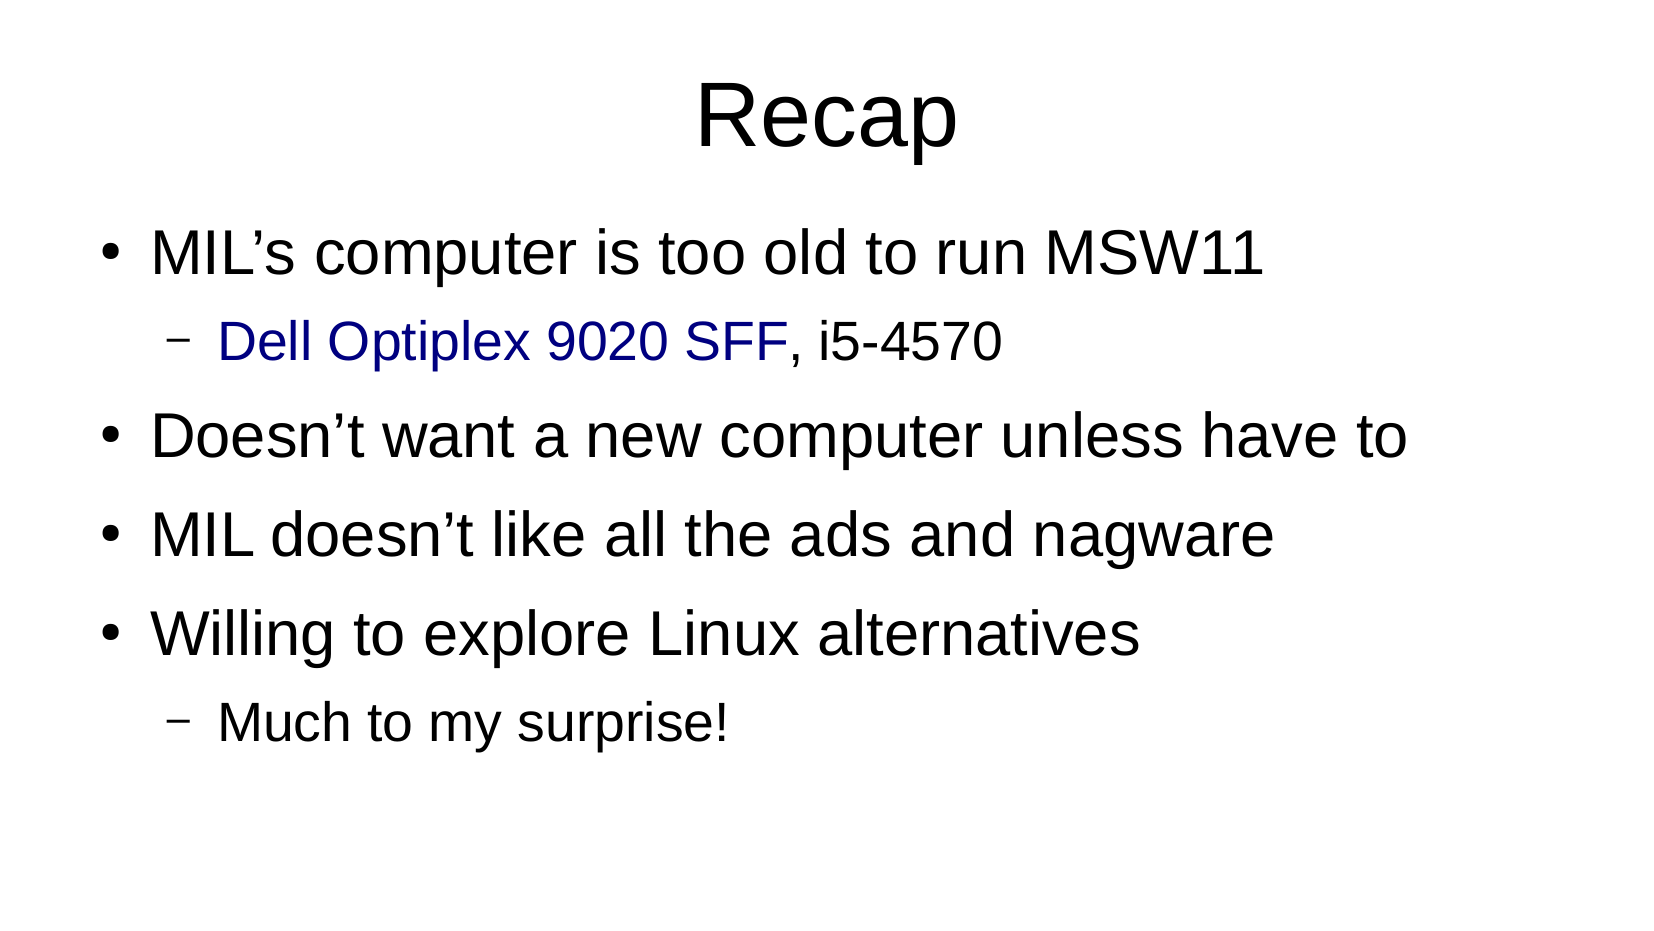

# Recap
MIL’s computer is too old to run MSW11
Dell Optiplex 9020 SFF, i5-4570
Doesn’t want a new computer unless have to
MIL doesn’t like all the ads and nagware
Willing to explore Linux alternatives
Much to my surprise!